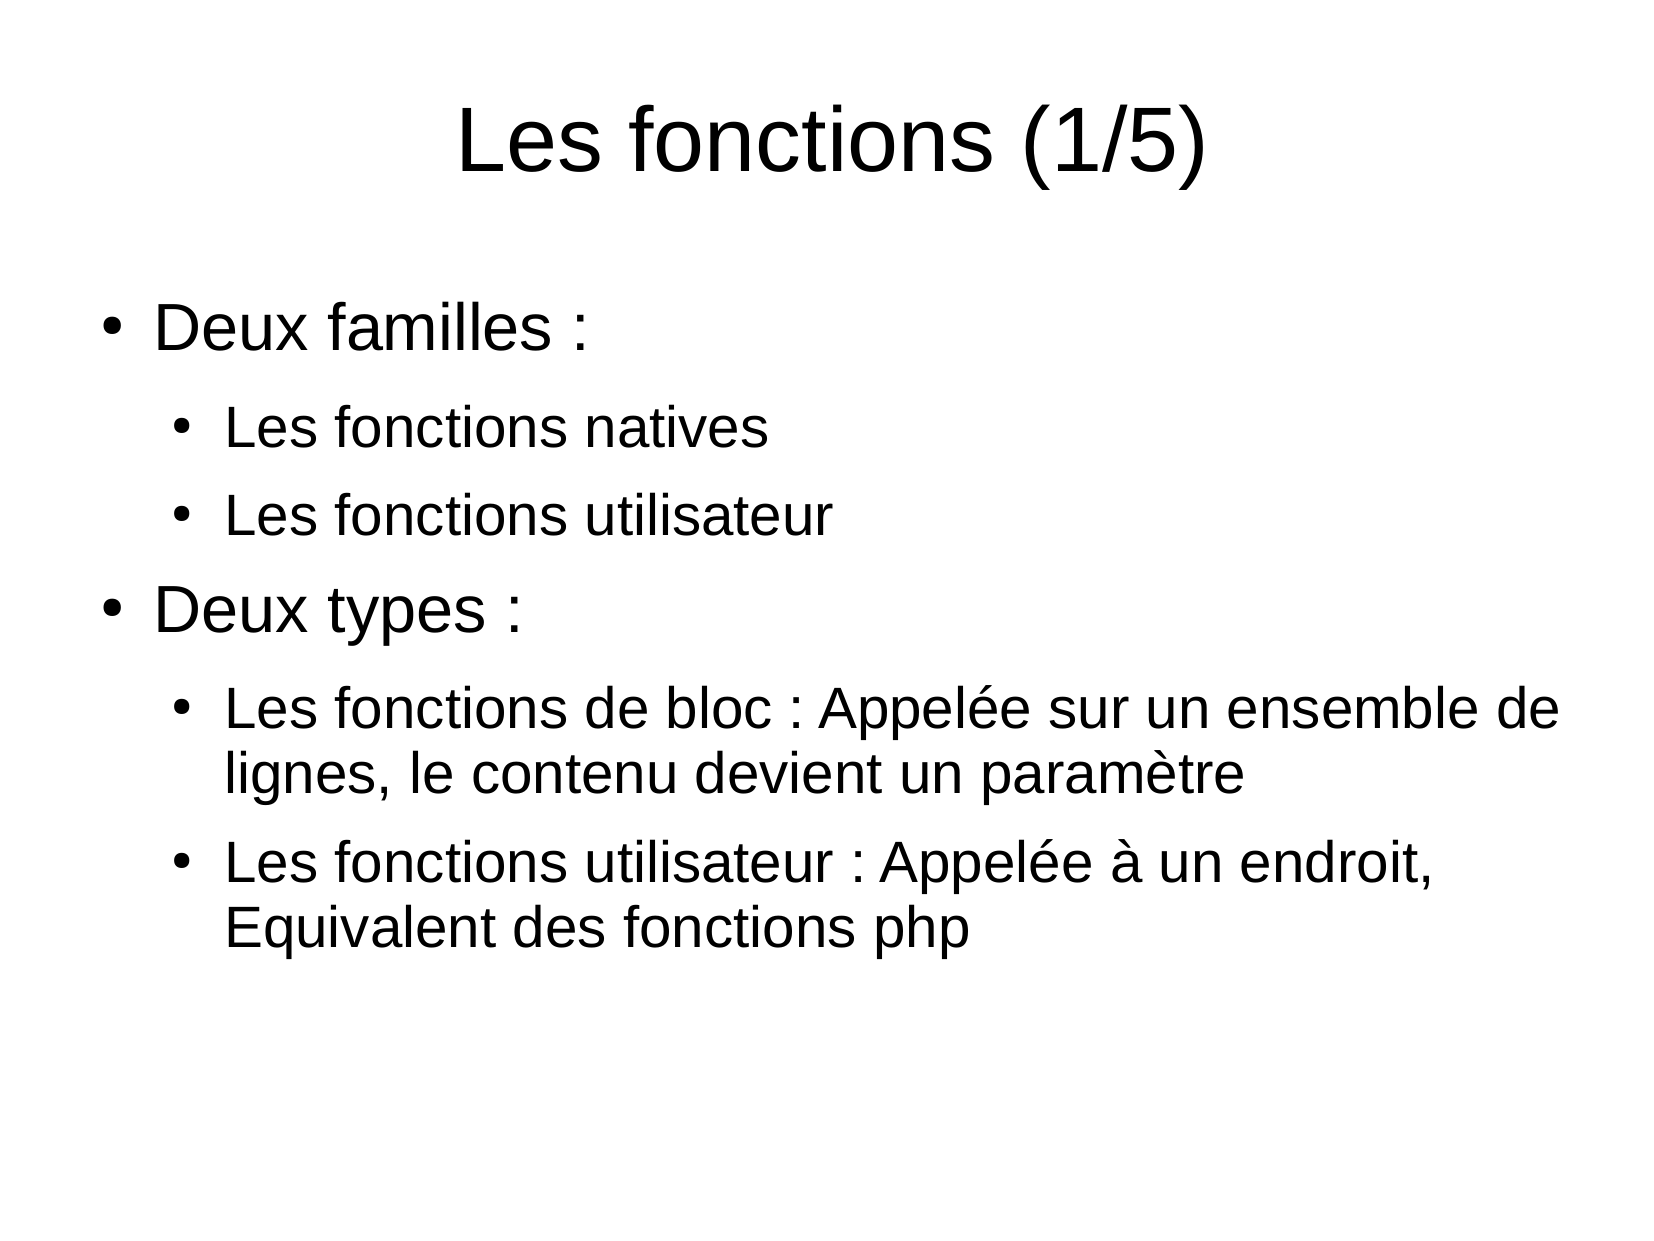

# Les fonctions (1/5)
Deux familles :
Les fonctions natives
Les fonctions utilisateur
Deux types :
Les fonctions de bloc : Appelée sur un ensemble de lignes, le contenu devient un paramètre
Les fonctions utilisateur : Appelée à un endroit, Equivalent des fonctions php